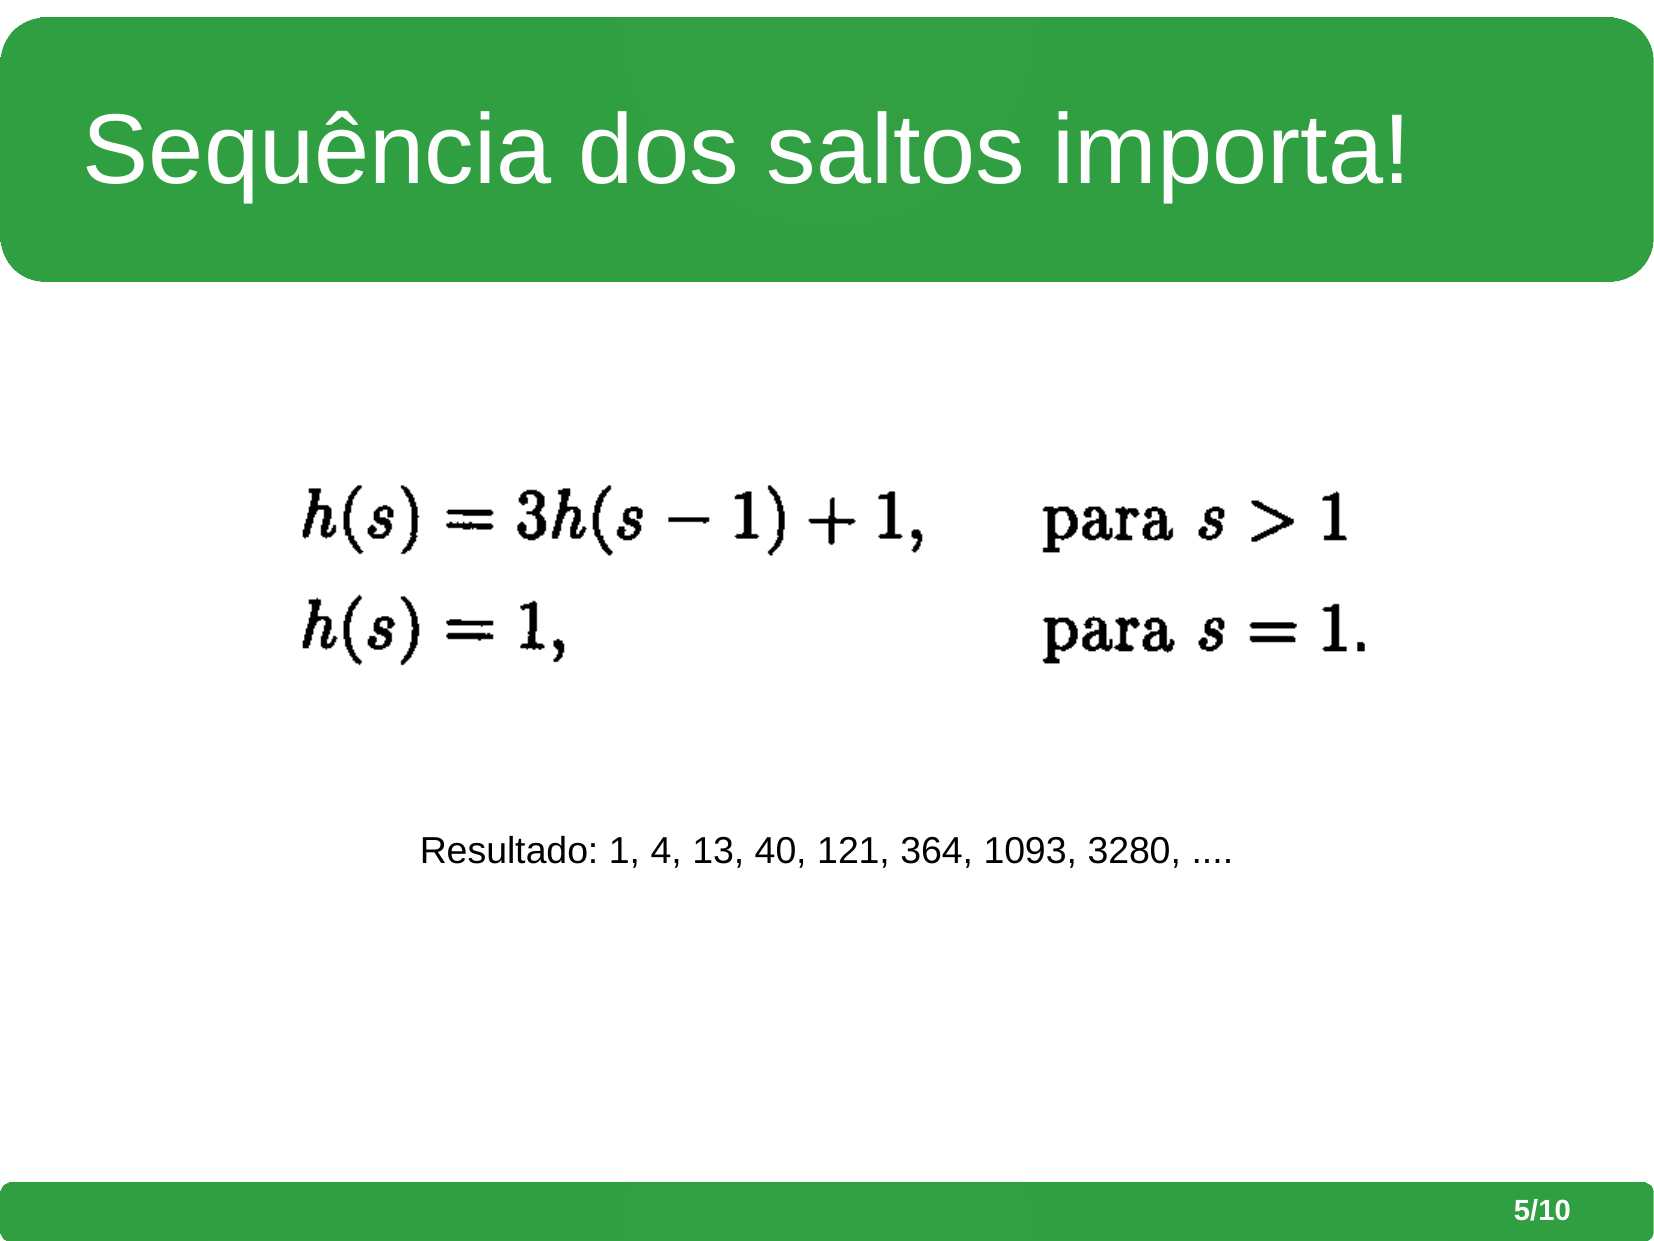

# Sequência dos saltos importa!
Resultado: 1, 4, 13, 40, 121, 364, 1093, 3280, ....
5